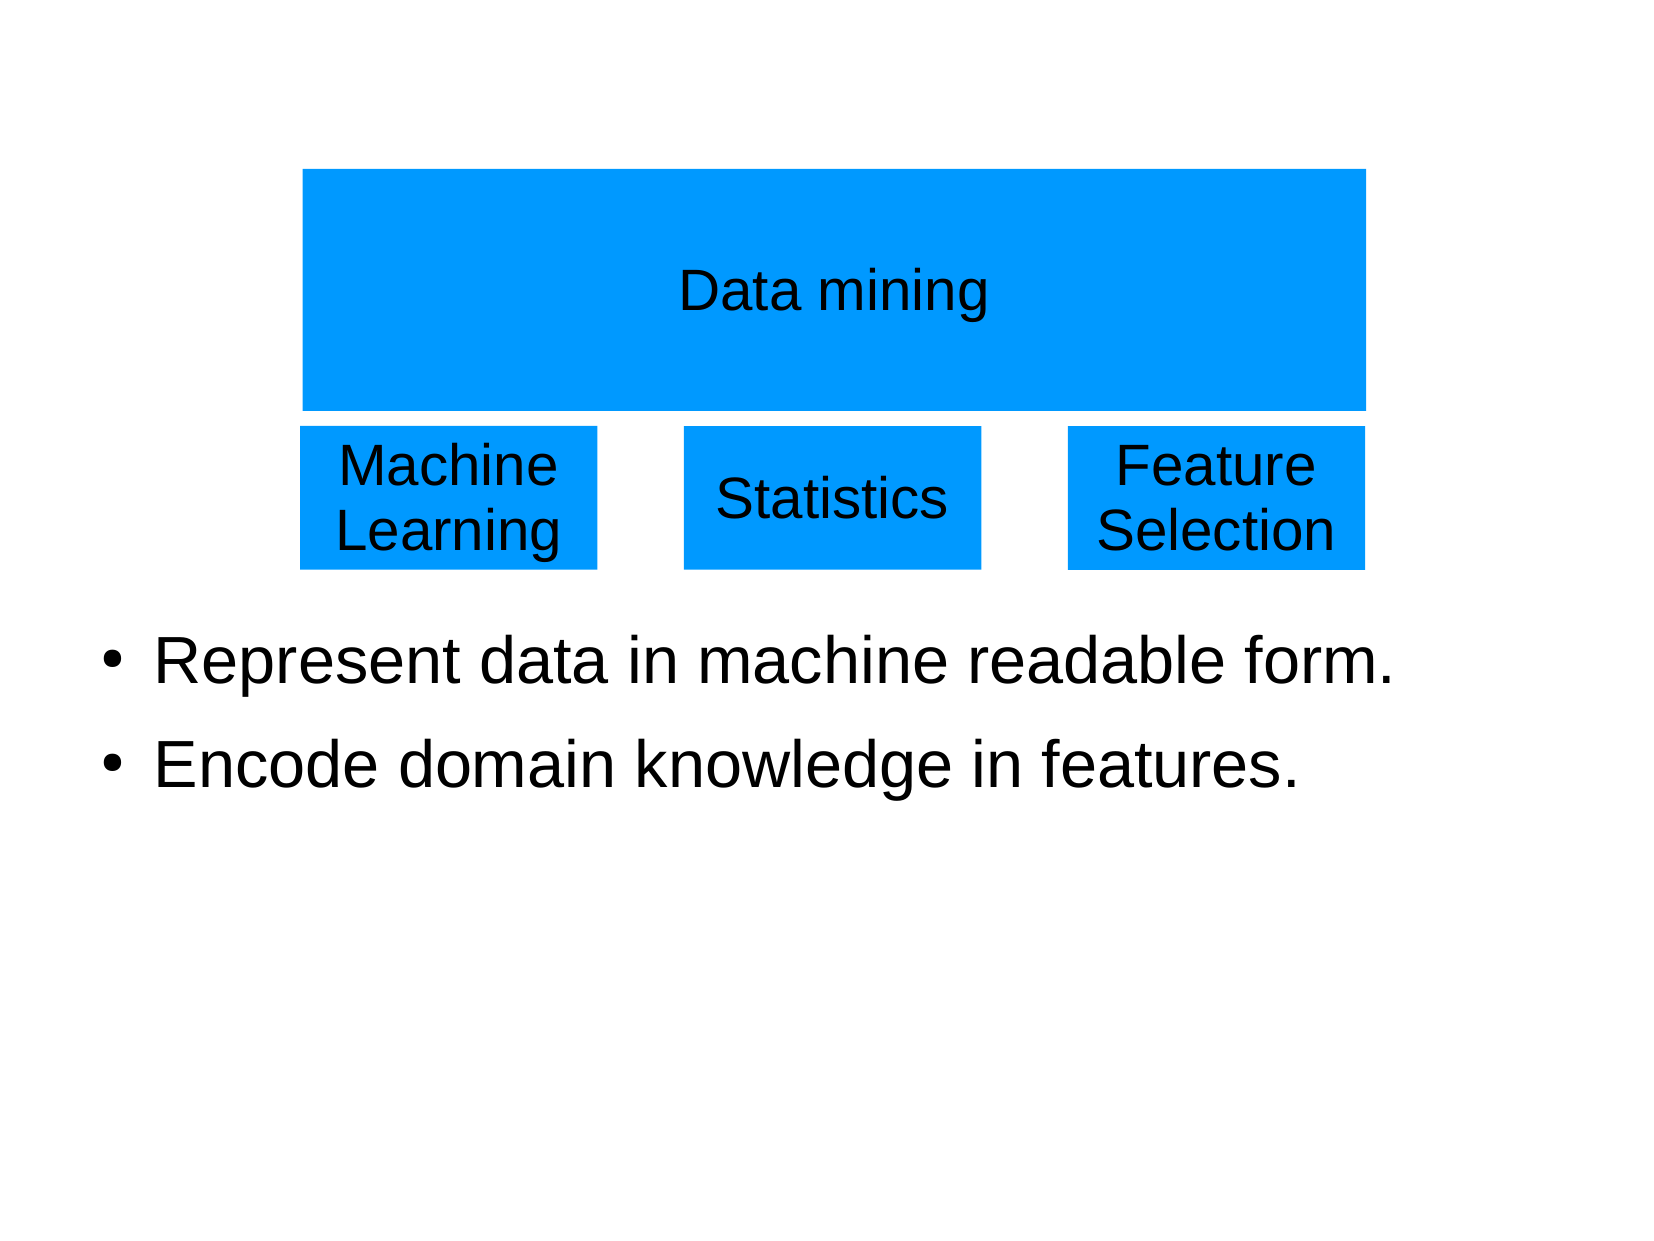

Data mining
Machine
Learning
Statistics
Feature
Selection
# Represent data in machine readable form.
Encode domain knowledge in features.